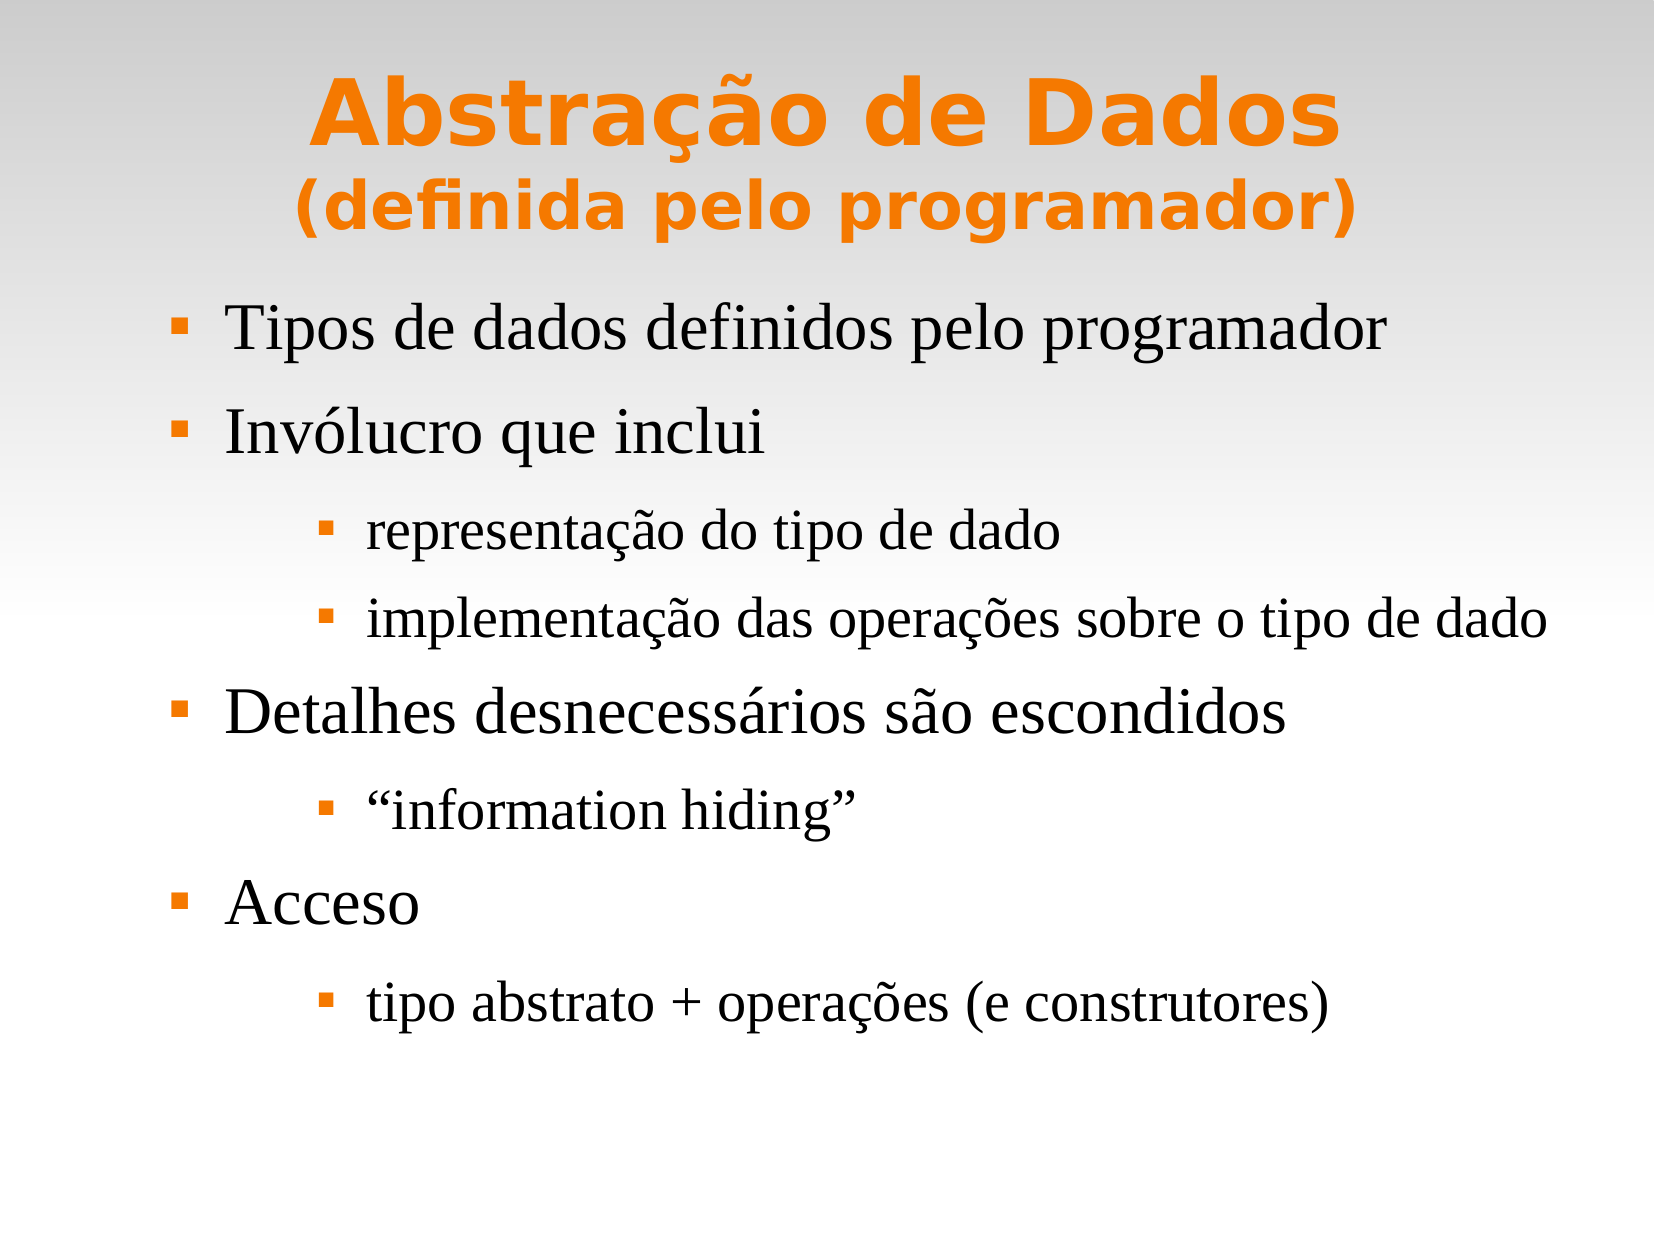

# Abstração de Dados (definida pelo programador)
Tipos de dados definidos pelo programador
Invólucro que inclui
representação do tipo de dado
implementação das operações sobre o tipo de dado
Detalhes desnecessários são escondidos
“information hiding”
Acceso
tipo abstrato + operações (e construtores)